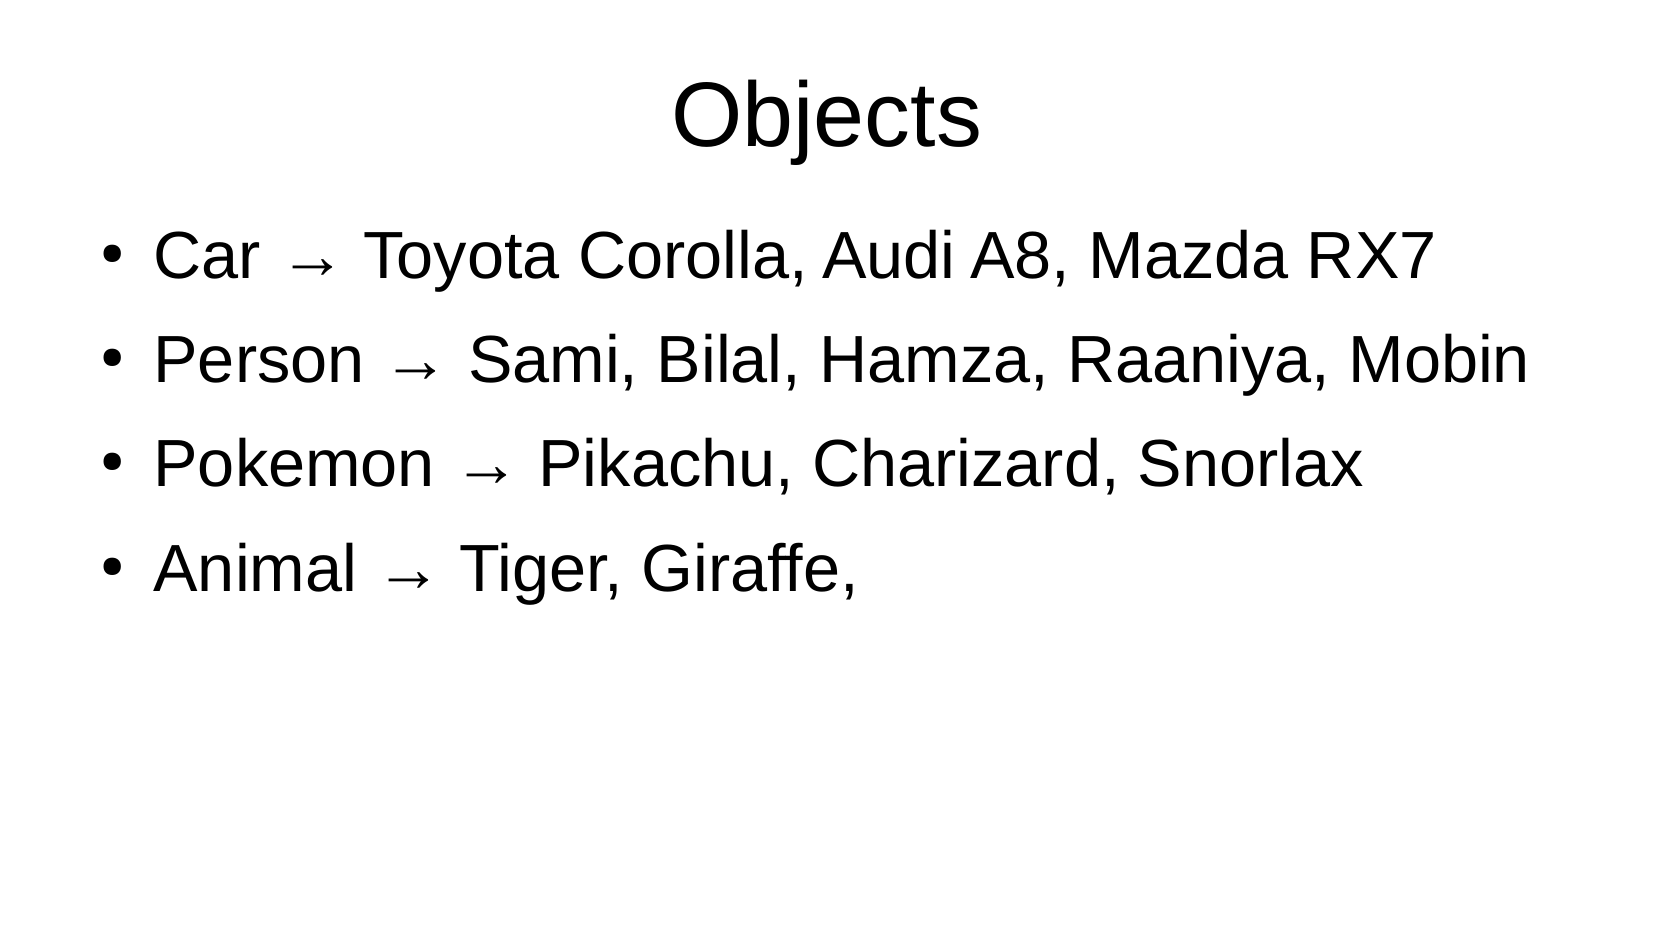

# Objects
Car → Toyota Corolla, Audi A8, Mazda RX7
Person → Sami, Bilal, Hamza, Raaniya, Mobin
Pokemon → Pikachu, Charizard, Snorlax
Animal → Tiger, Giraffe,